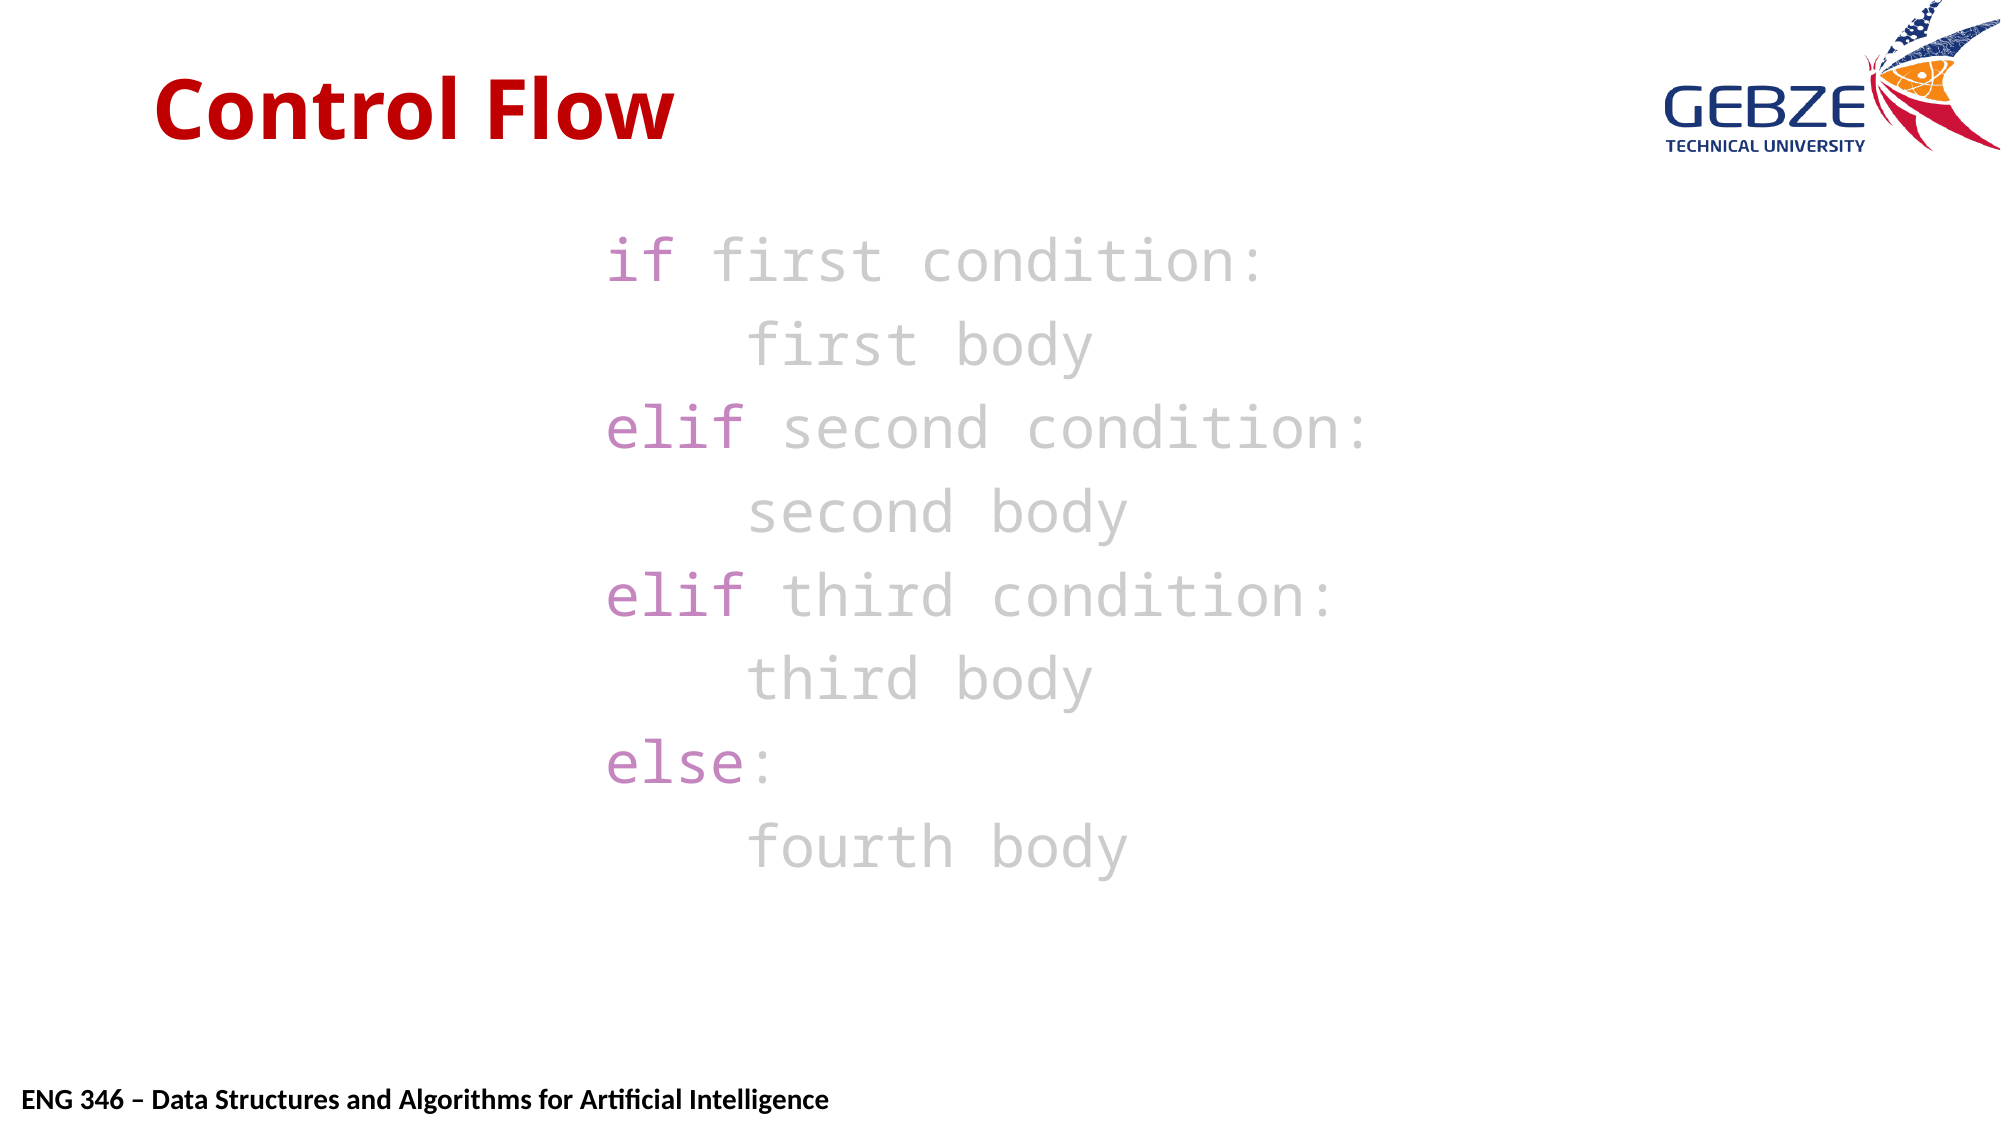

# Control Flow
if first condition:
    first body
elif second condition:
    second body
elif third condition:
    third body
else:
    fourth body